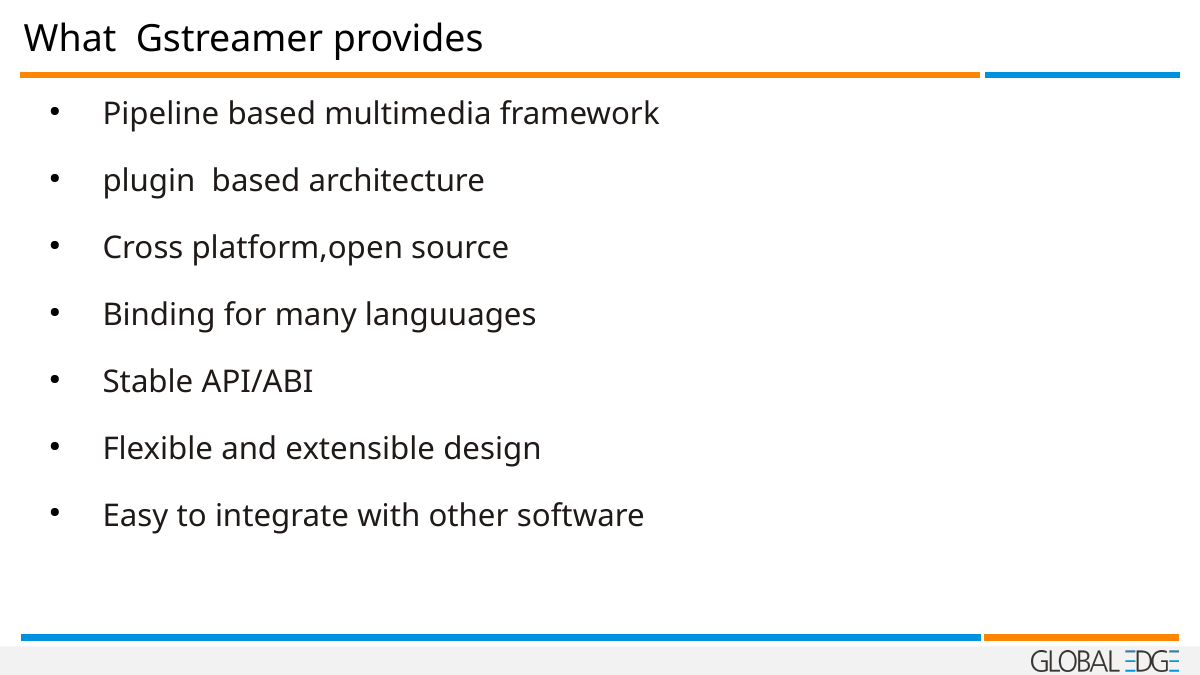

# What Gstreamer provides
Pipeline based multimedia framework
plugin based architecture
Cross platform,open source
Binding for many languuages
Stable API/ABI
Flexible and extensible design
Easy to integrate with other software